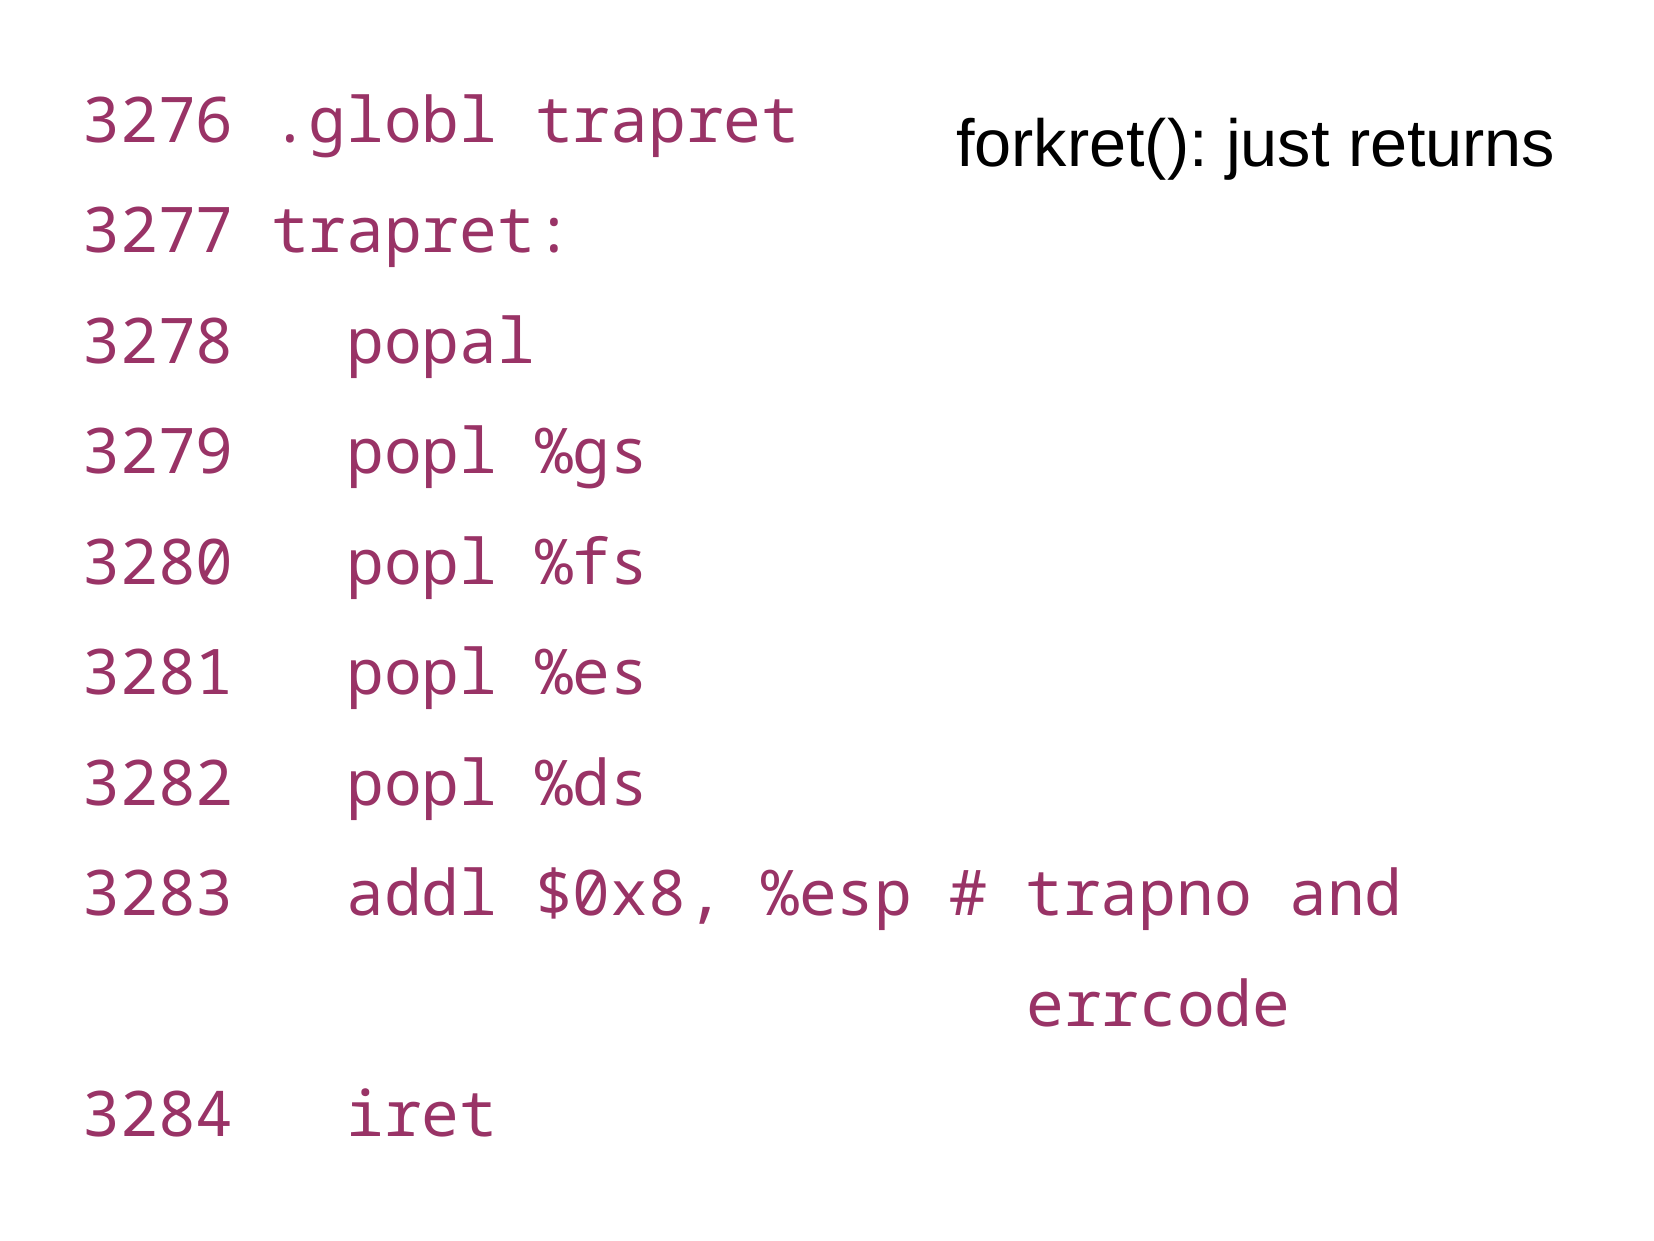

# 3276 .globl trapret
3277 trapret:
3278 popal
3279 popl %gs
3280 popl %fs
3281 popl %es
3282 popl %ds
3283 addl $0x8, %esp # trapno and
 errcode
3284 iret
forkret(): just returns